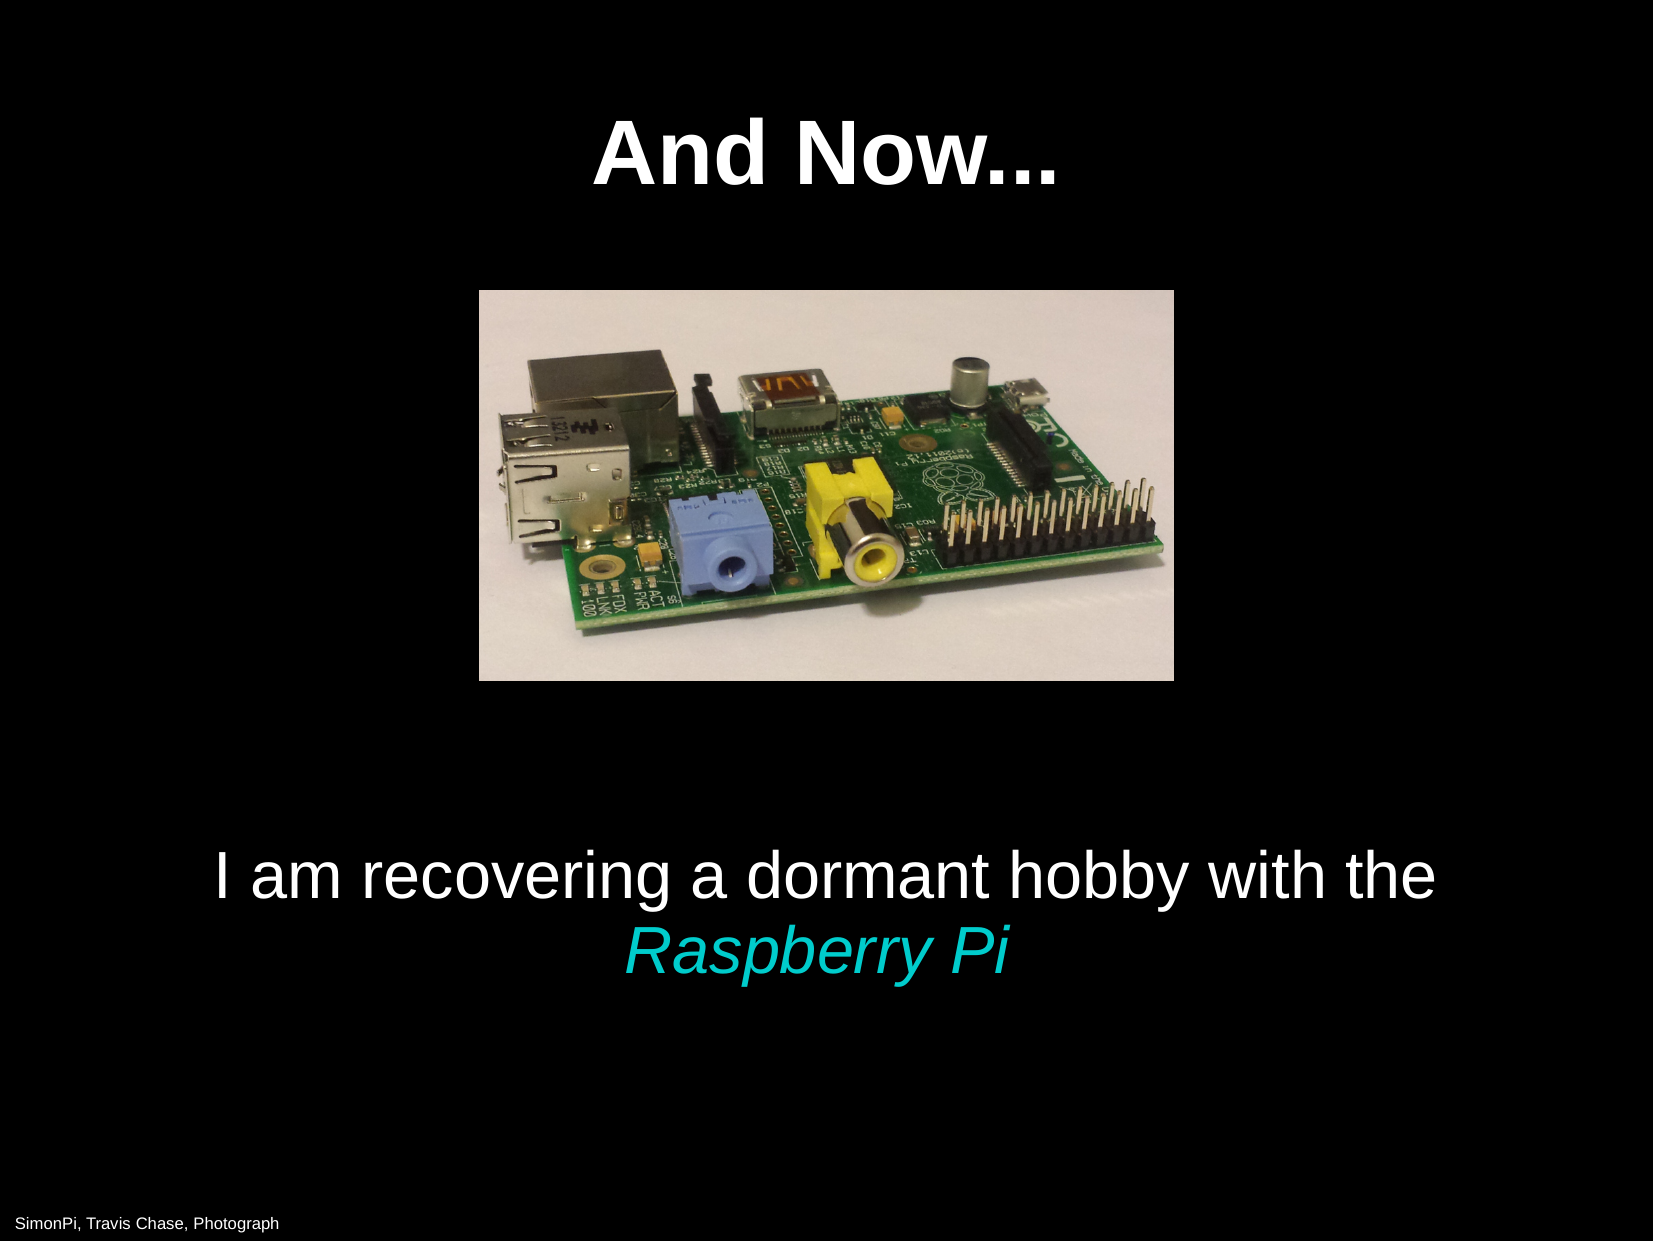

# And Now...
I am recovering a dormant hobby with the Raspberry Pi
SimonPi, Travis Chase, Photograph